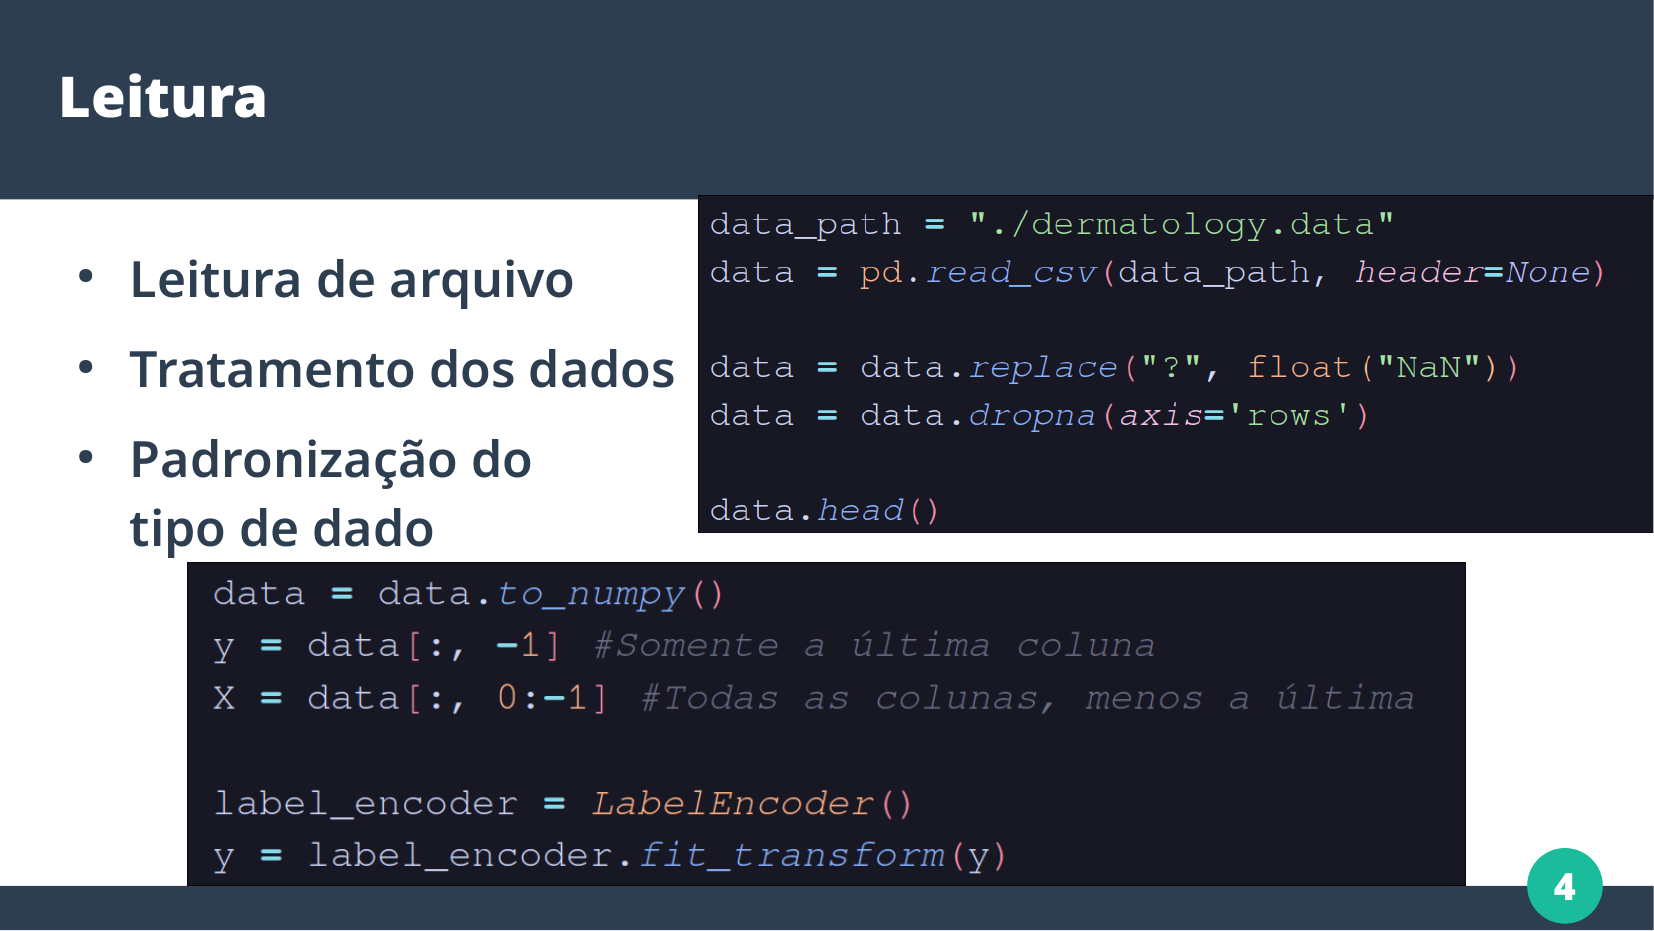

# Leitura
Leitura de arquivo
Tratamento dos dados
Padronização do
tipo de dado